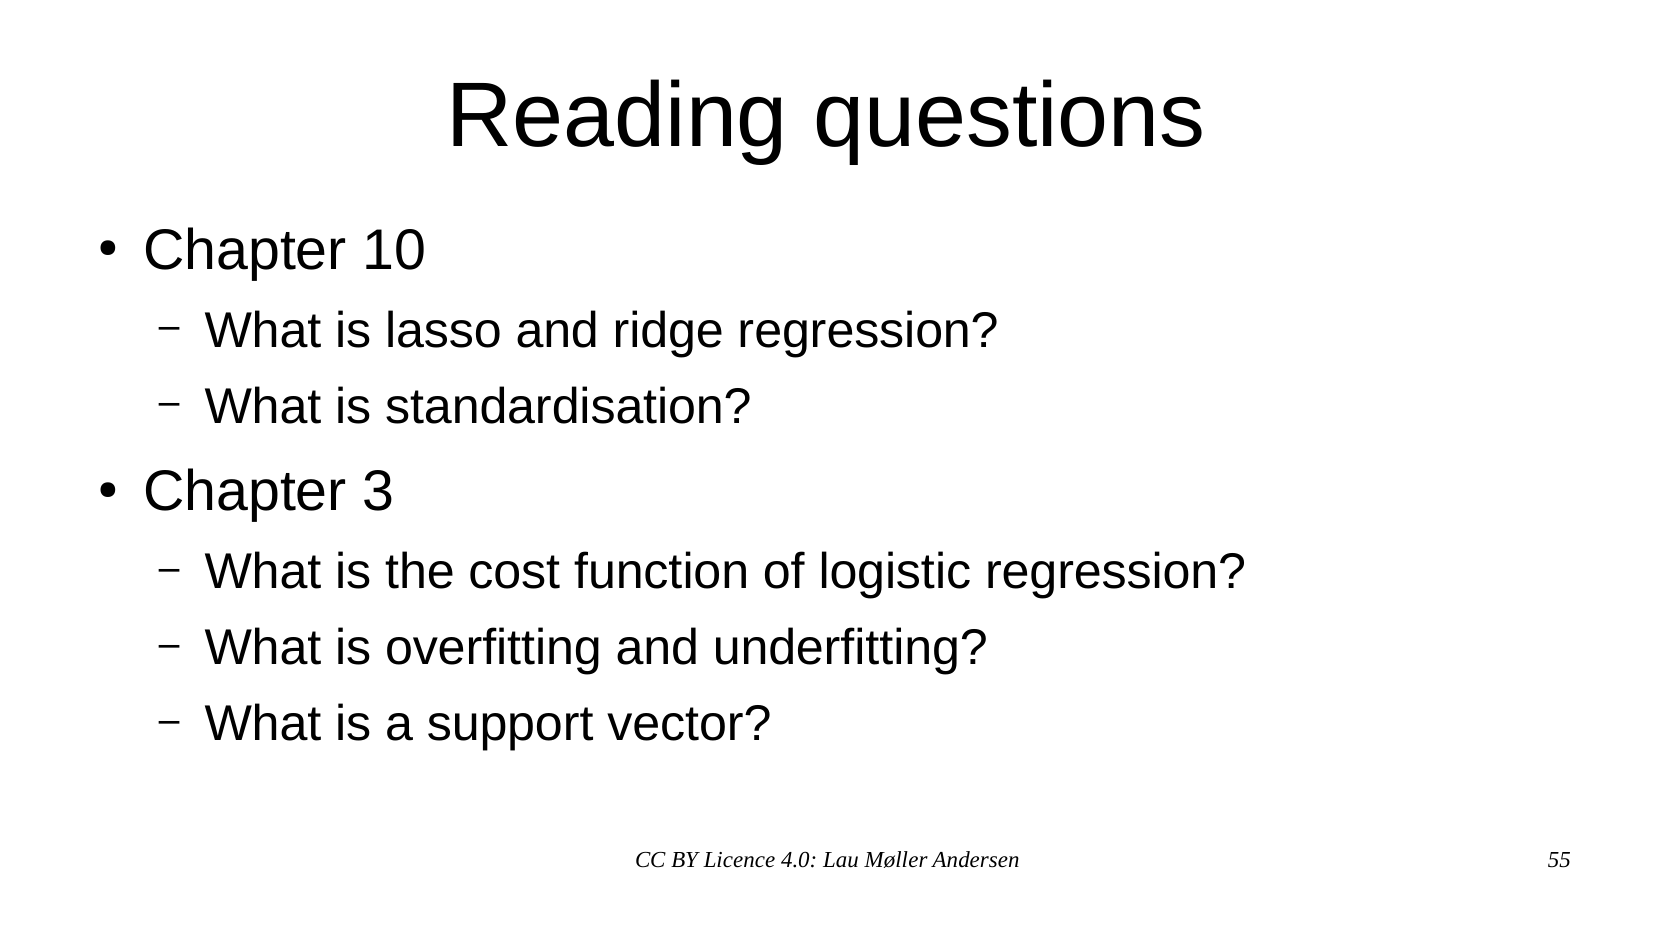

# Reading questions
Chapter 10
What is lasso and ridge regression?
What is standardisation?
Chapter 3
What is the cost function of logistic regression?
What is overfitting and underfitting?
What is a support vector?
CC BY Licence 4.0: Lau Møller Andersen
55